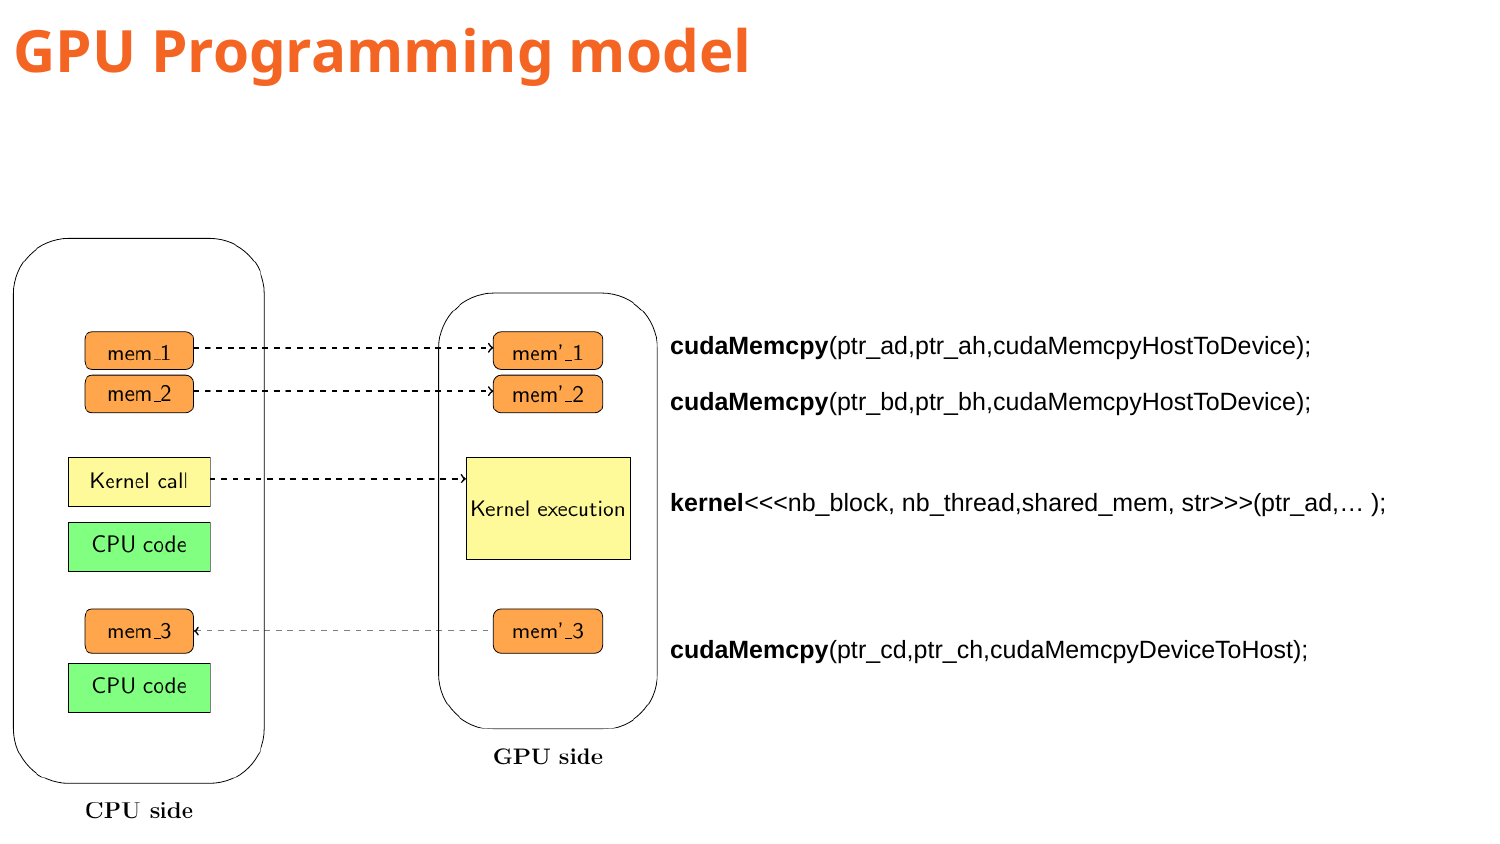

# GPU Programming model
cudaMemcpy(ptr_ad,ptr_ah,cudaMemcpyHostToDevice);
cudaMemcpy(ptr_bd,ptr_bh,cudaMemcpyHostToDevice);
kernel<<<nb_block, nb_thread,shared_mem, str>>>(ptr_ad,… );
cudaMemcpy(ptr_cd,ptr_ch,cudaMemcpyDeviceToHost);